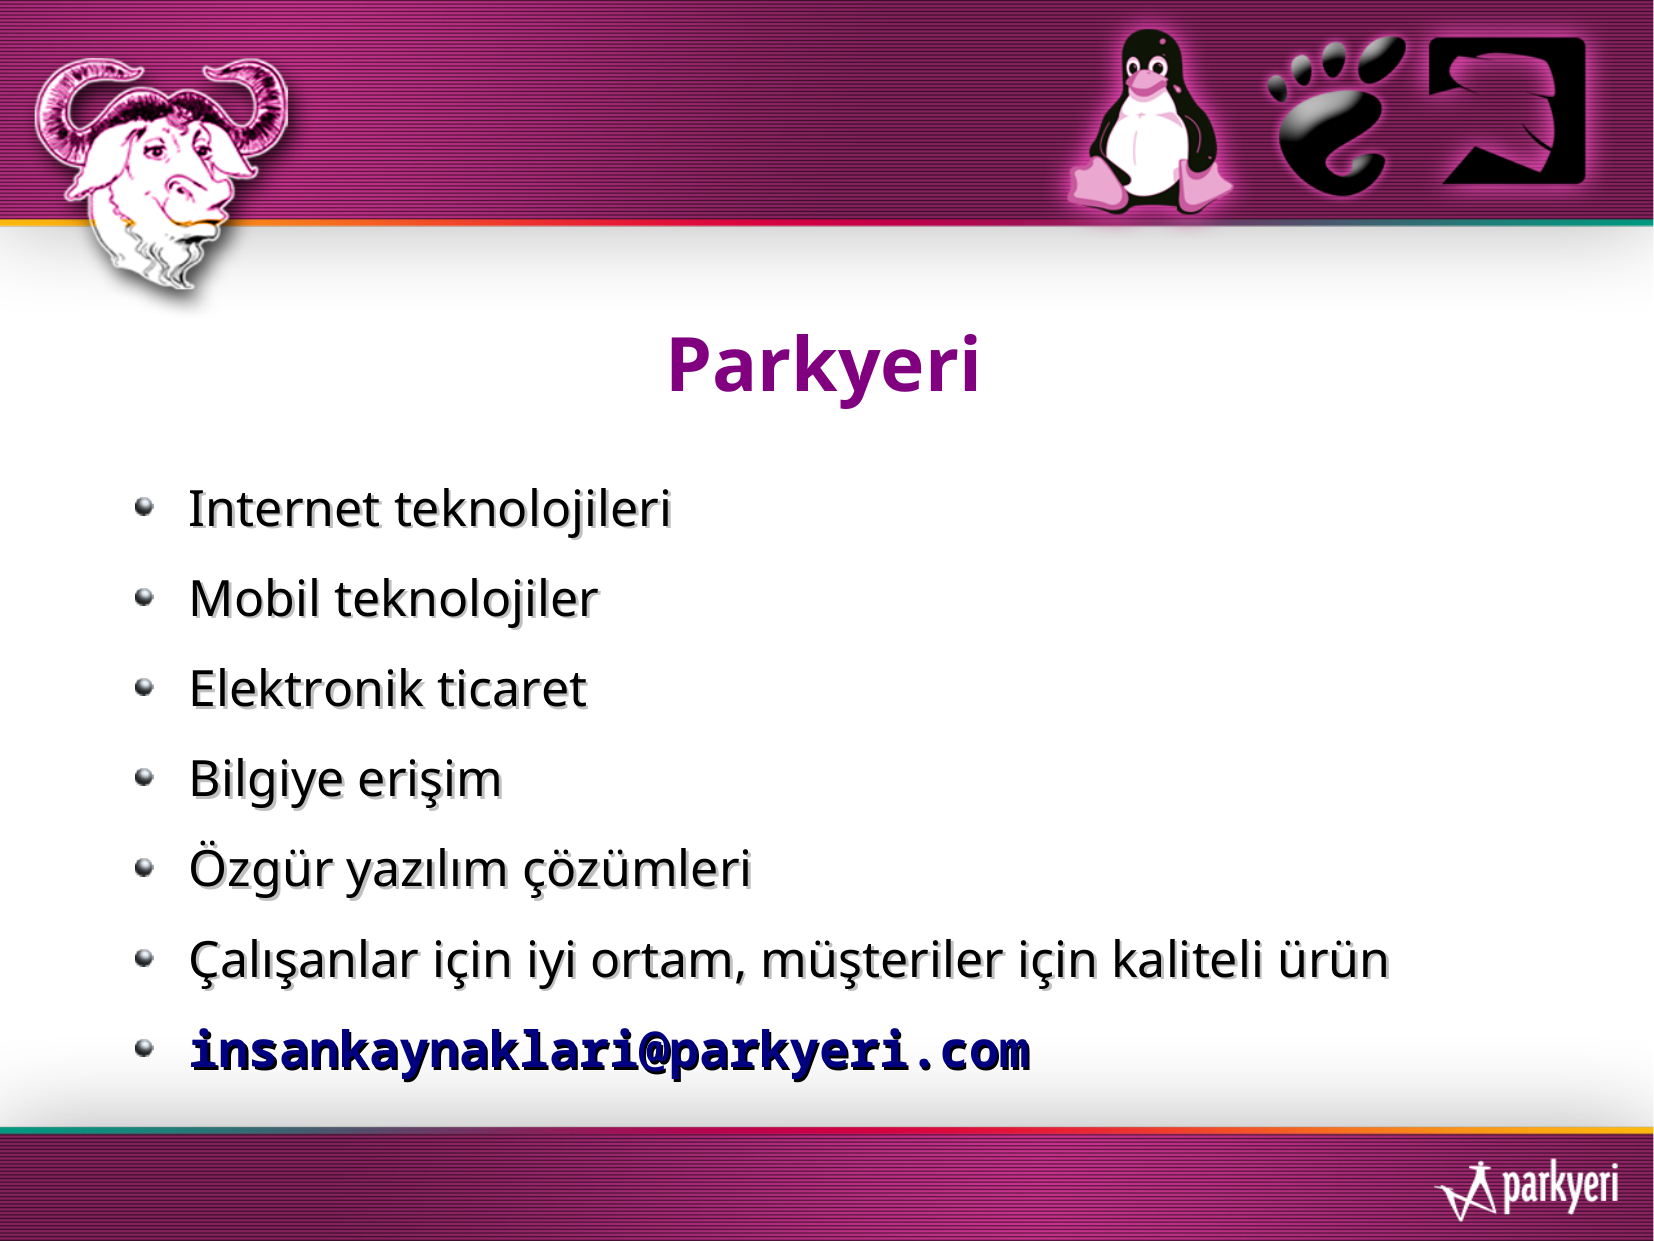

# Parkyeri
Internet teknolojileri
Mobil teknolojiler
Elektronik ticaret
Bilgiye erişim
Özgür yazılım çözümleri
Çalışanlar için iyi ortam, müşteriler için kaliteli ürün
insankaynaklari@parkyeri.com